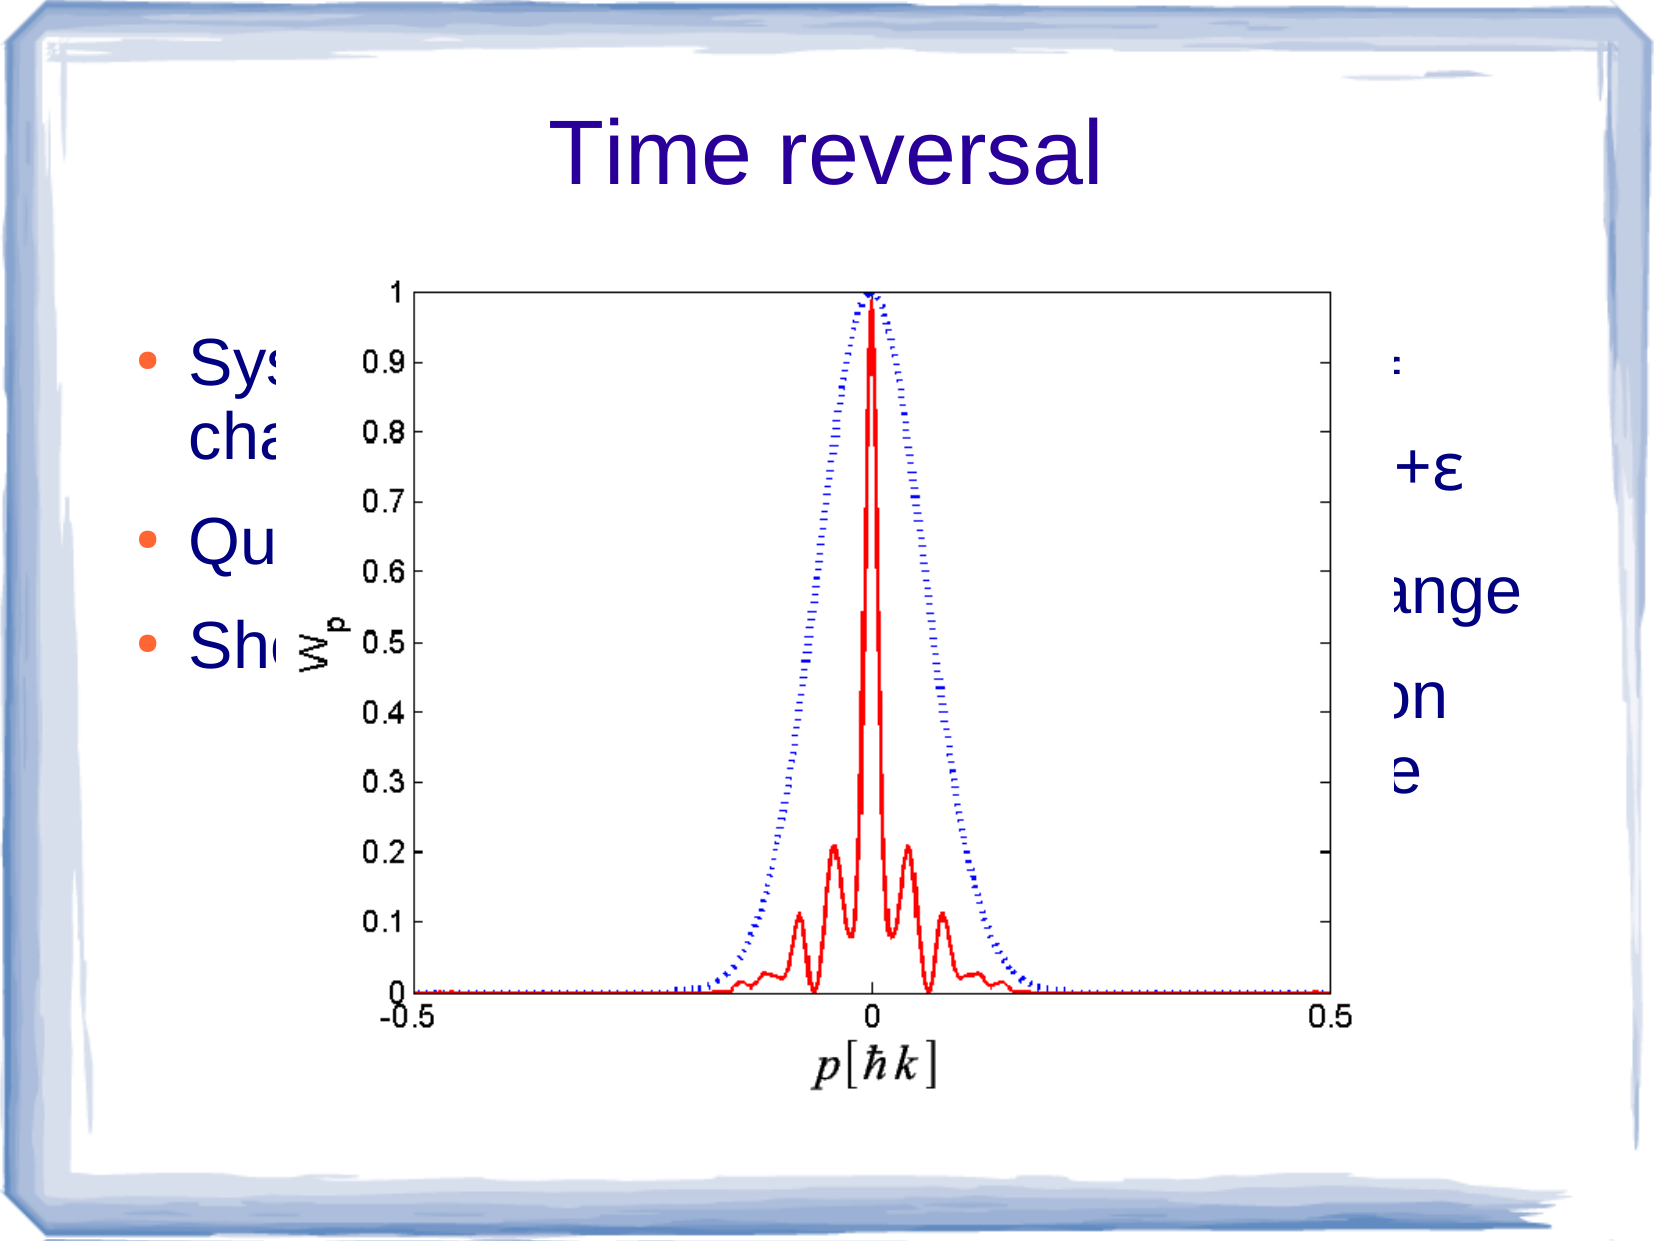

# Time reversal
System is classically chaotic
Quantum motion
Should be reversible!
Apply number of kicks, 8ωRT=4π+ε
Wait for sign change
Reverse evolution by applying more kicks with
8ωRT=4π-ε